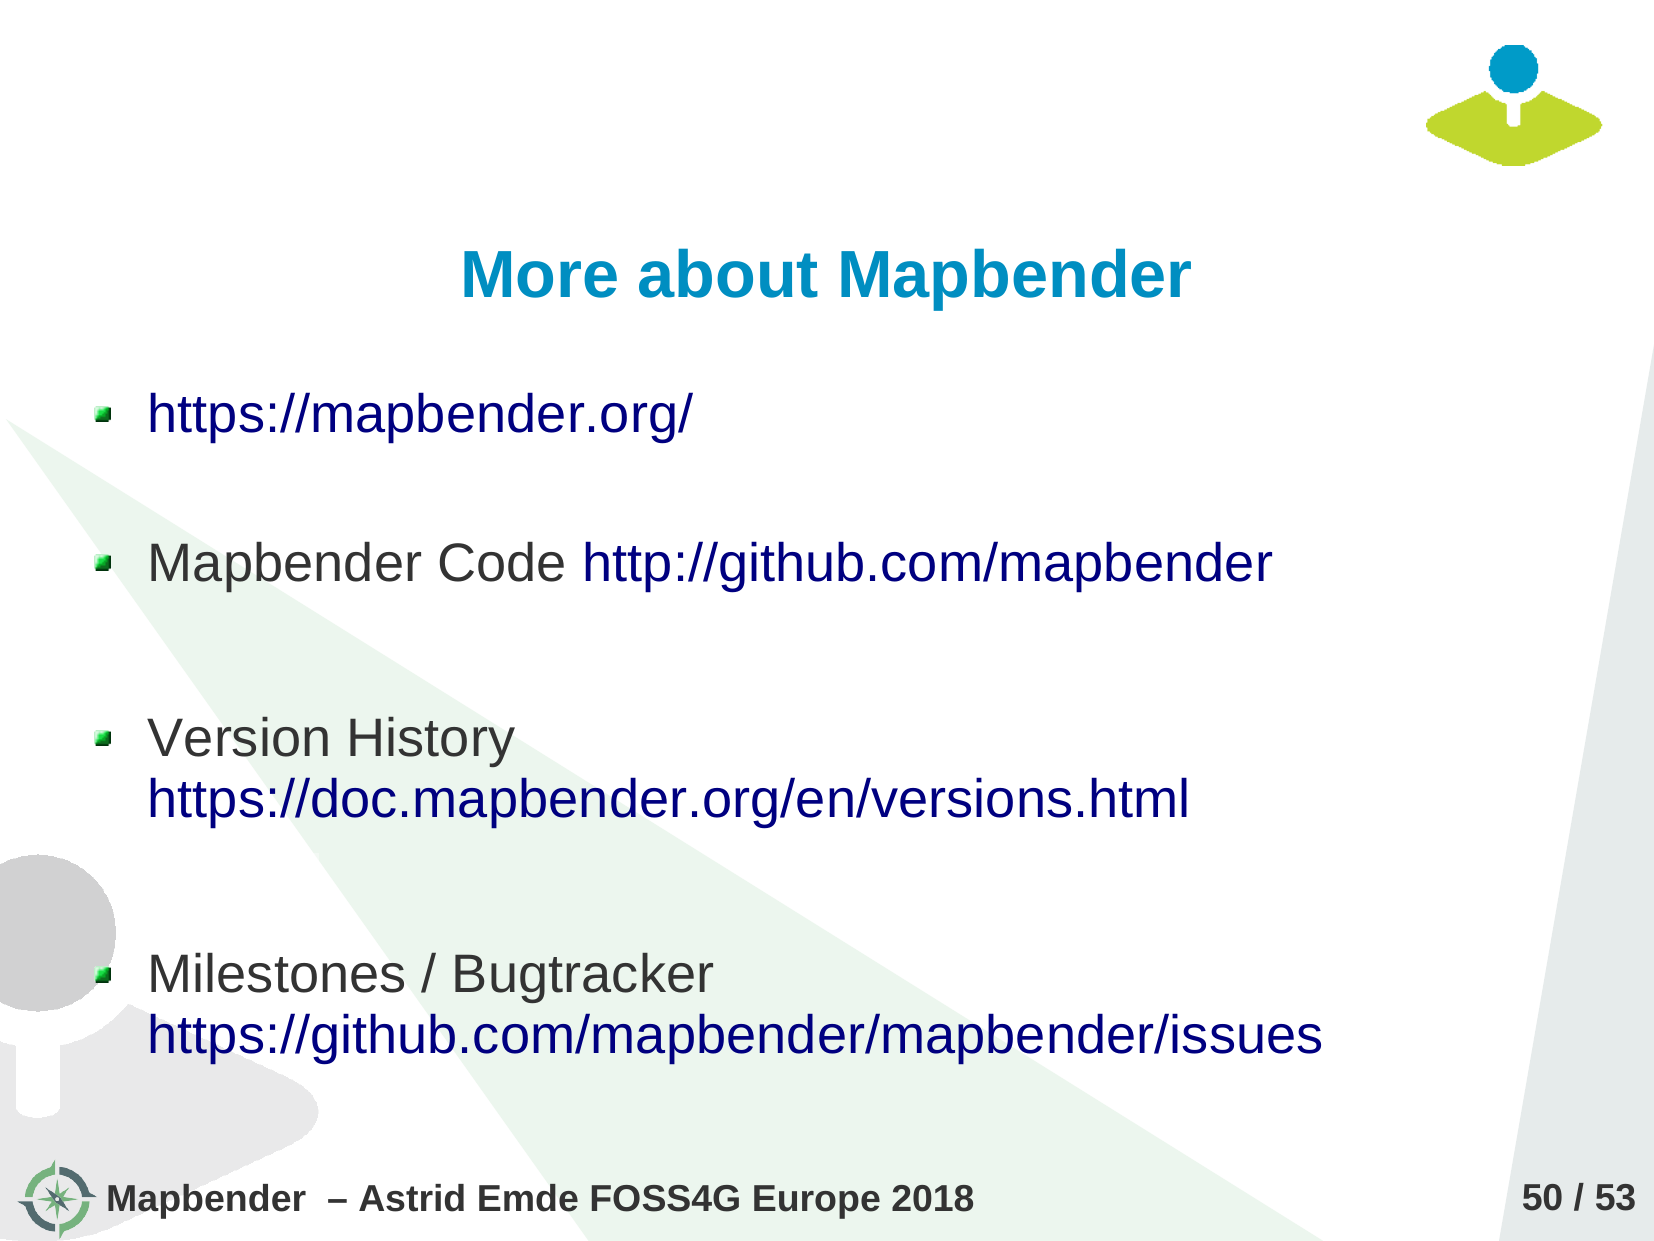

# More about Mapbender
https://mapbender.org/
Mapbender Code http://github.com/mapbender
Version History https://doc.mapbender.org/en/versions.html
Milestones / Bugtracker https://github.com/mapbender/mapbender/issues